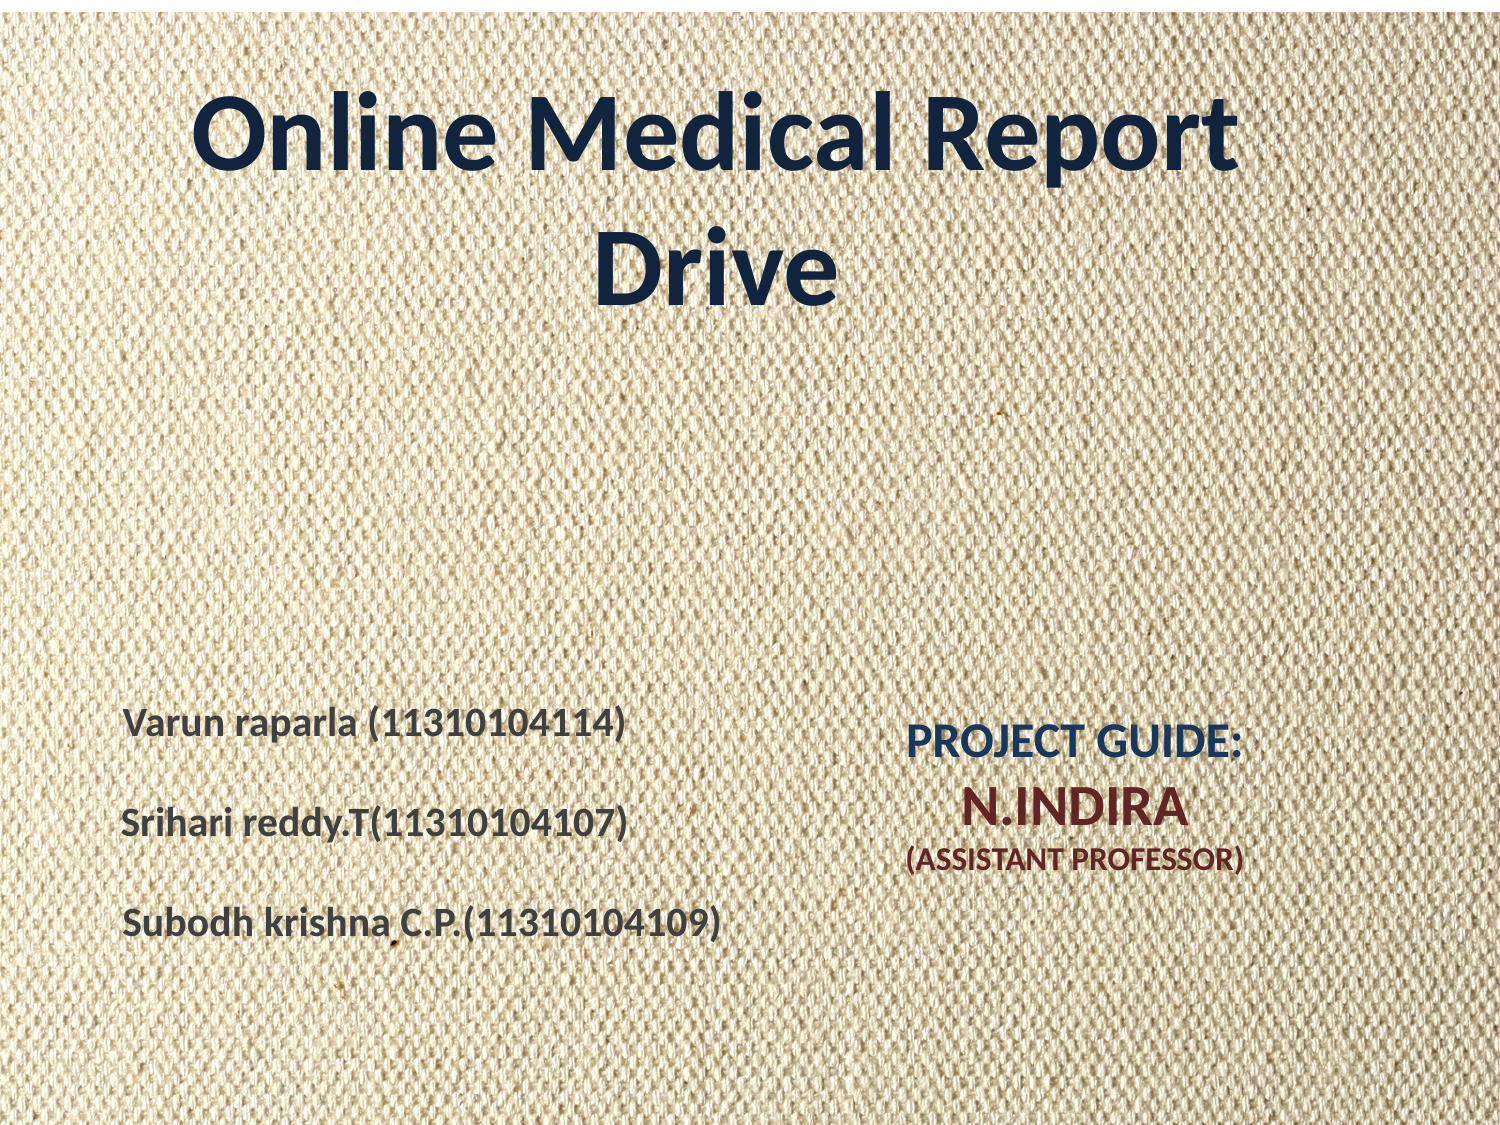

Online Medical Report
Drive
Varun raparla (11310104114)
Srihari reddy.T(11310104107)
 Subodh krishna C.P.(11310104109)
PROJECT GUIDE:
N.INDIRA
(ASSISTANT PROFESSOR)